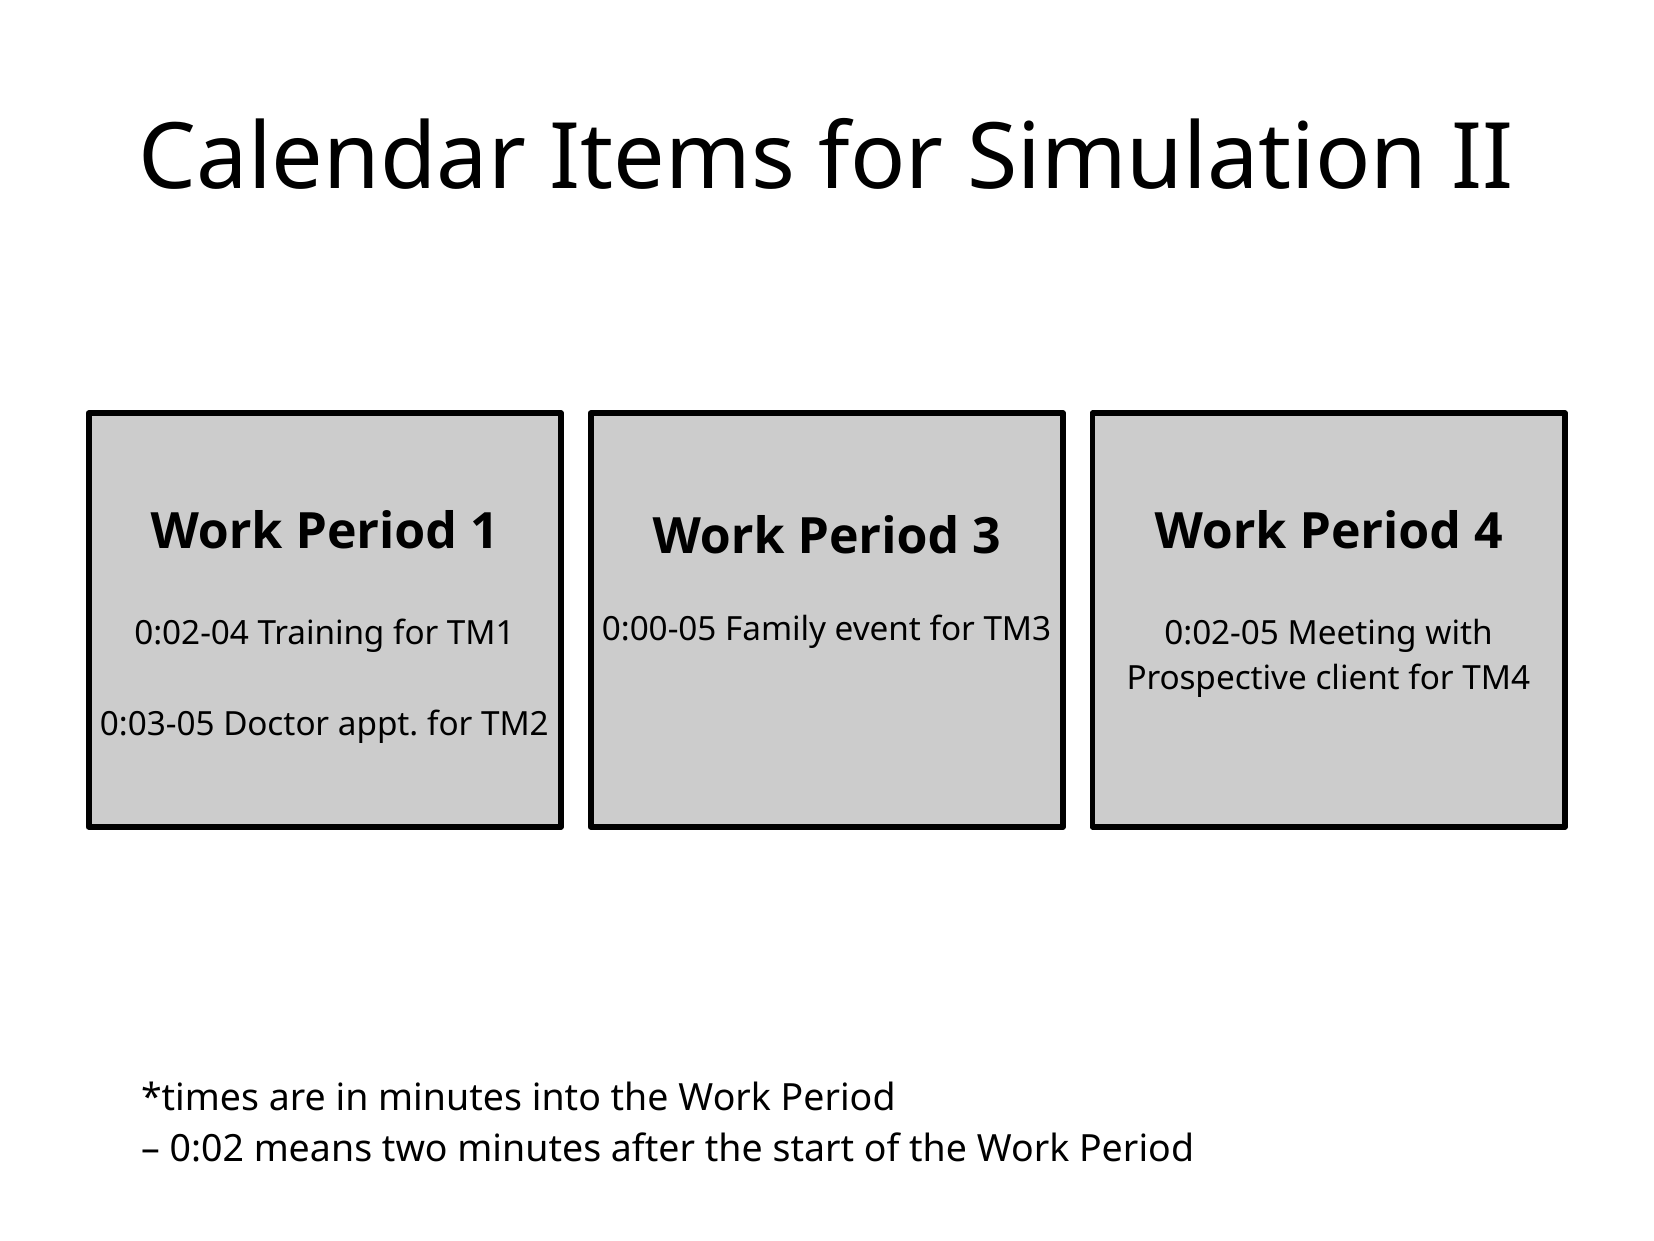

# Calendar Items for Simulation II
Work Period 1
0:02-04 Training for TM1
0:03-05 Doctor appt. for TM2
Work Period 3
0:00-05 Family event for TM3
Work Period 4
0:02-05 Meeting with
Prospective client for TM4
*times are in minutes into the Work Period
– 0:02 means two minutes after the start of the Work Period